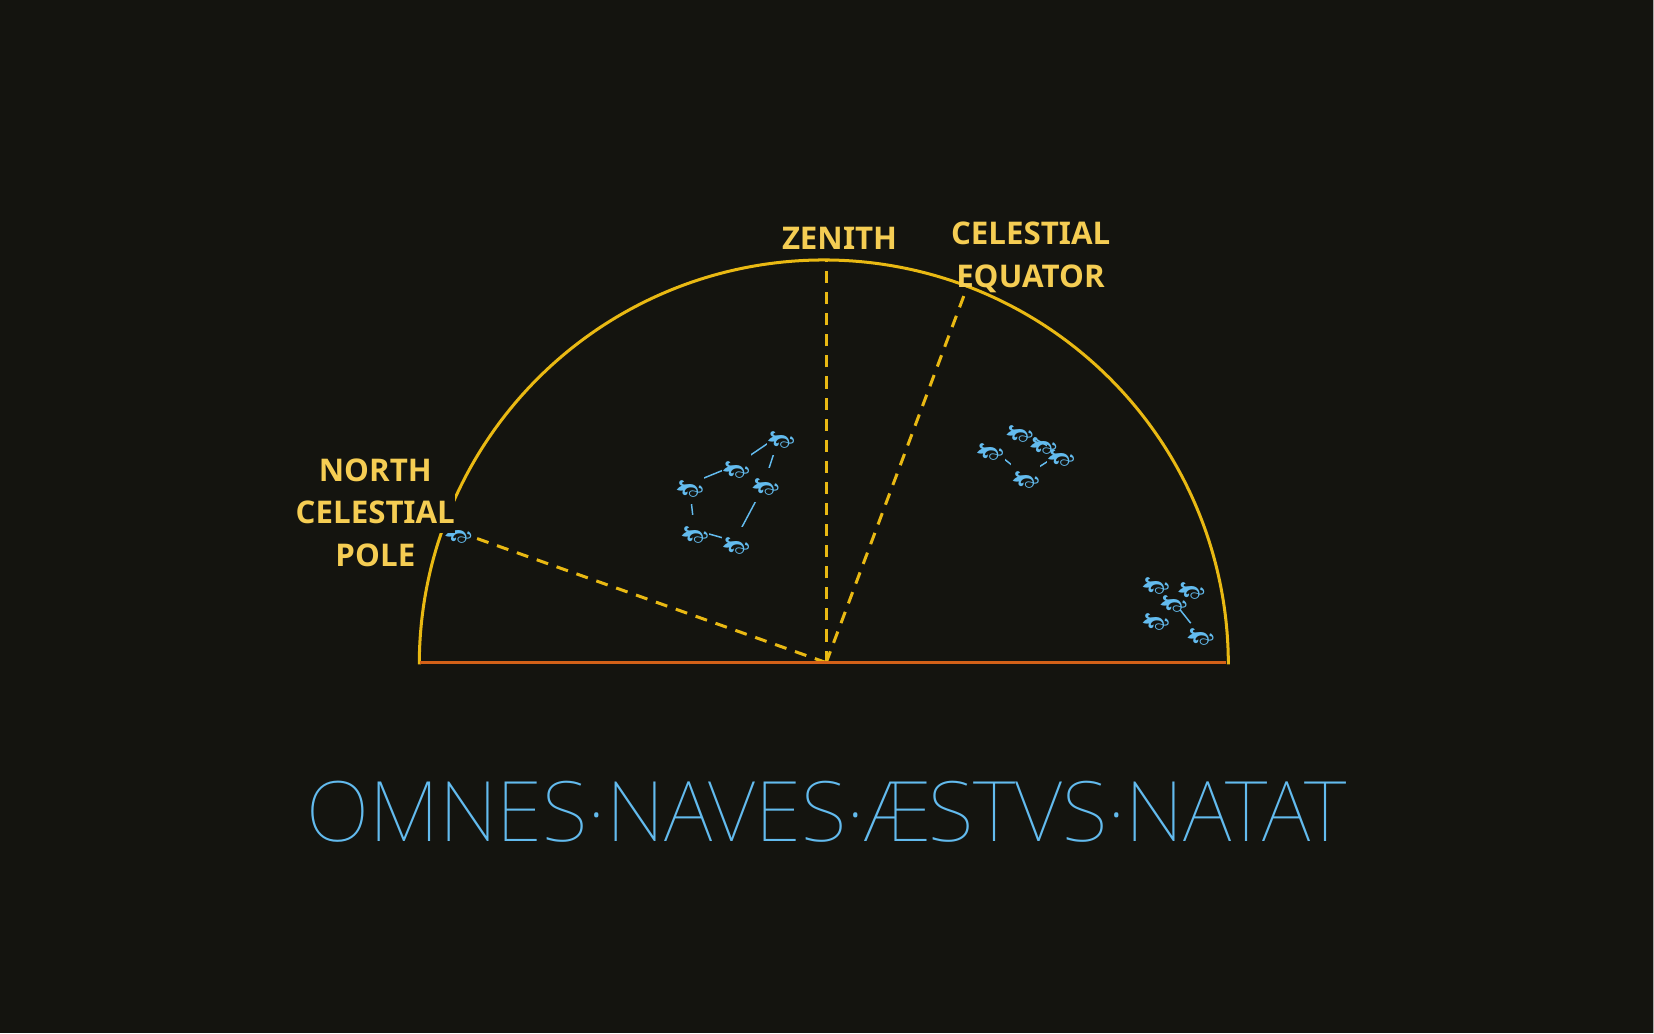

CELESTIAL
EQUATOR
ZENITH





NORTH CELESTIAL
POLE












OMNES·NAVES·ÆSTVS·NATAT